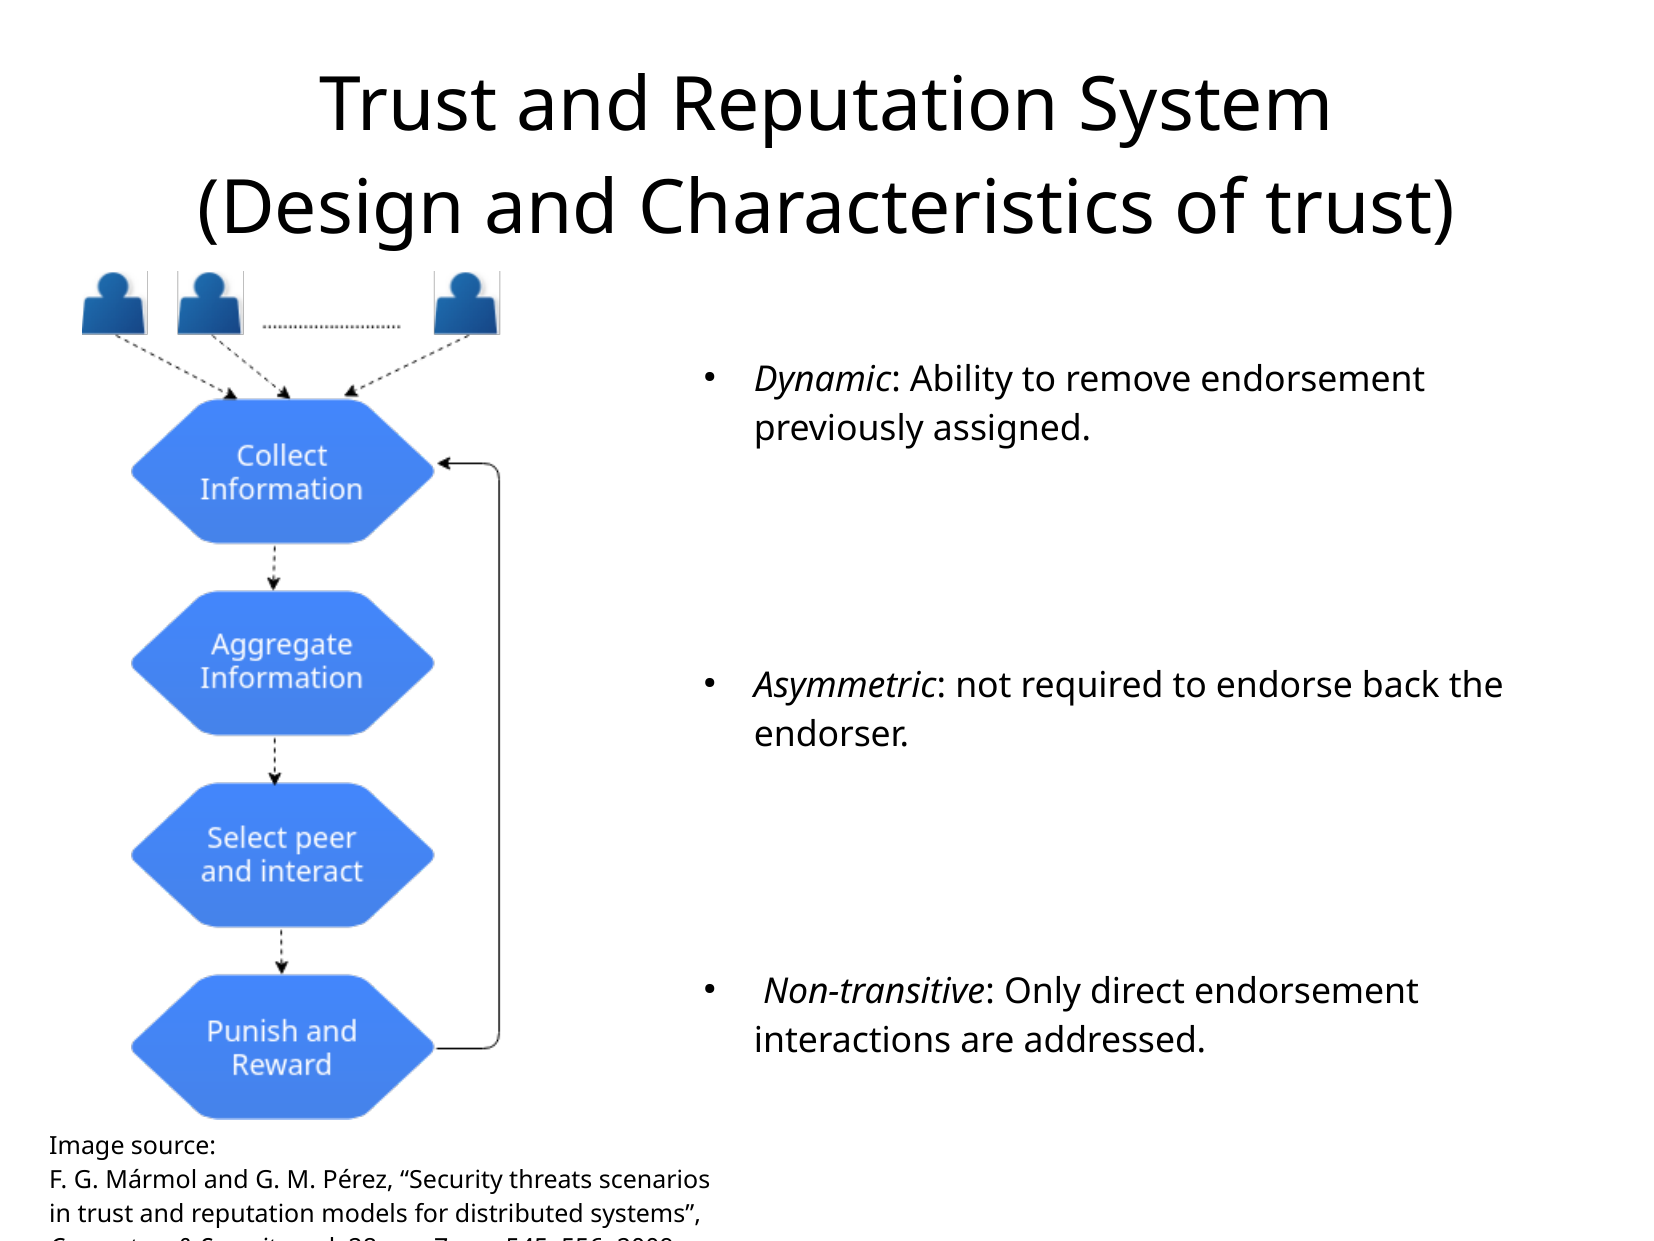

# Trust and Reputation System (Design and Characteristics of trust)
Dynamic: Ability to remove endorsement previously assigned.
Asymmetric: not required to endorse back the endorser.
 Non-transitive: Only direct endorsement interactions are addressed.
Image source:
F. G. Mármol and G. M. Pérez, “Security threats scenarios in trust and reputation models for distributed systems”, Computers & Security, vol. 28, no. 7, pp. 545–556, 2009